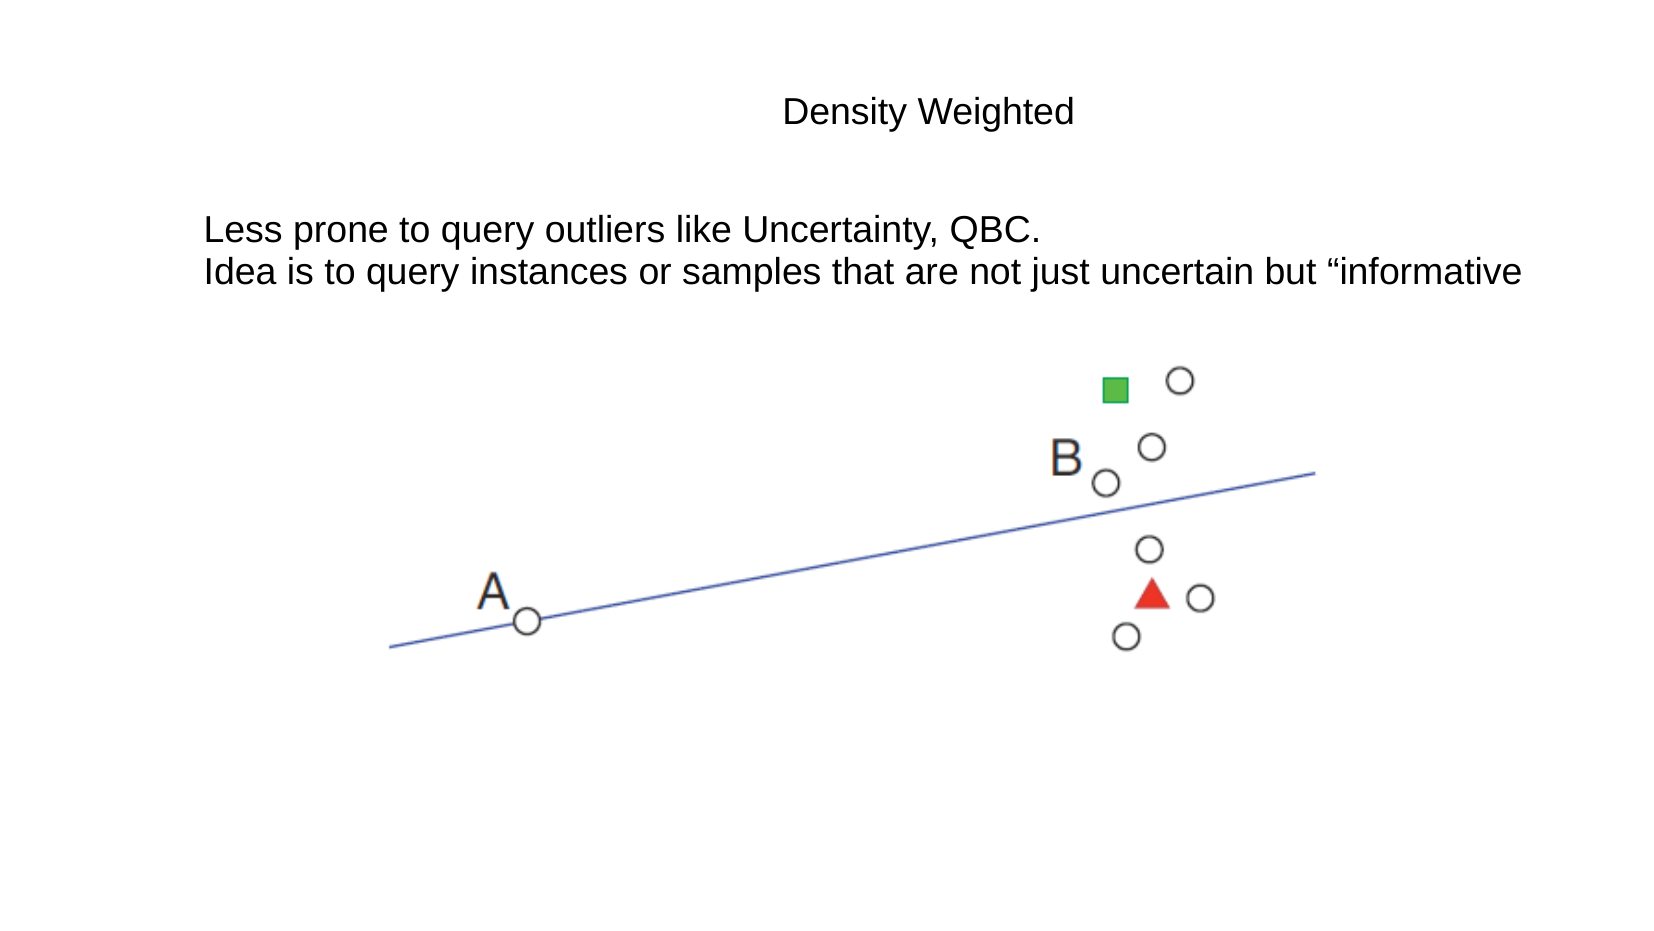

Density Weighted
Less prone to query outliers like Uncertainty, QBC.
Idea is to query instances or samples that are not just uncertain but “informative
16